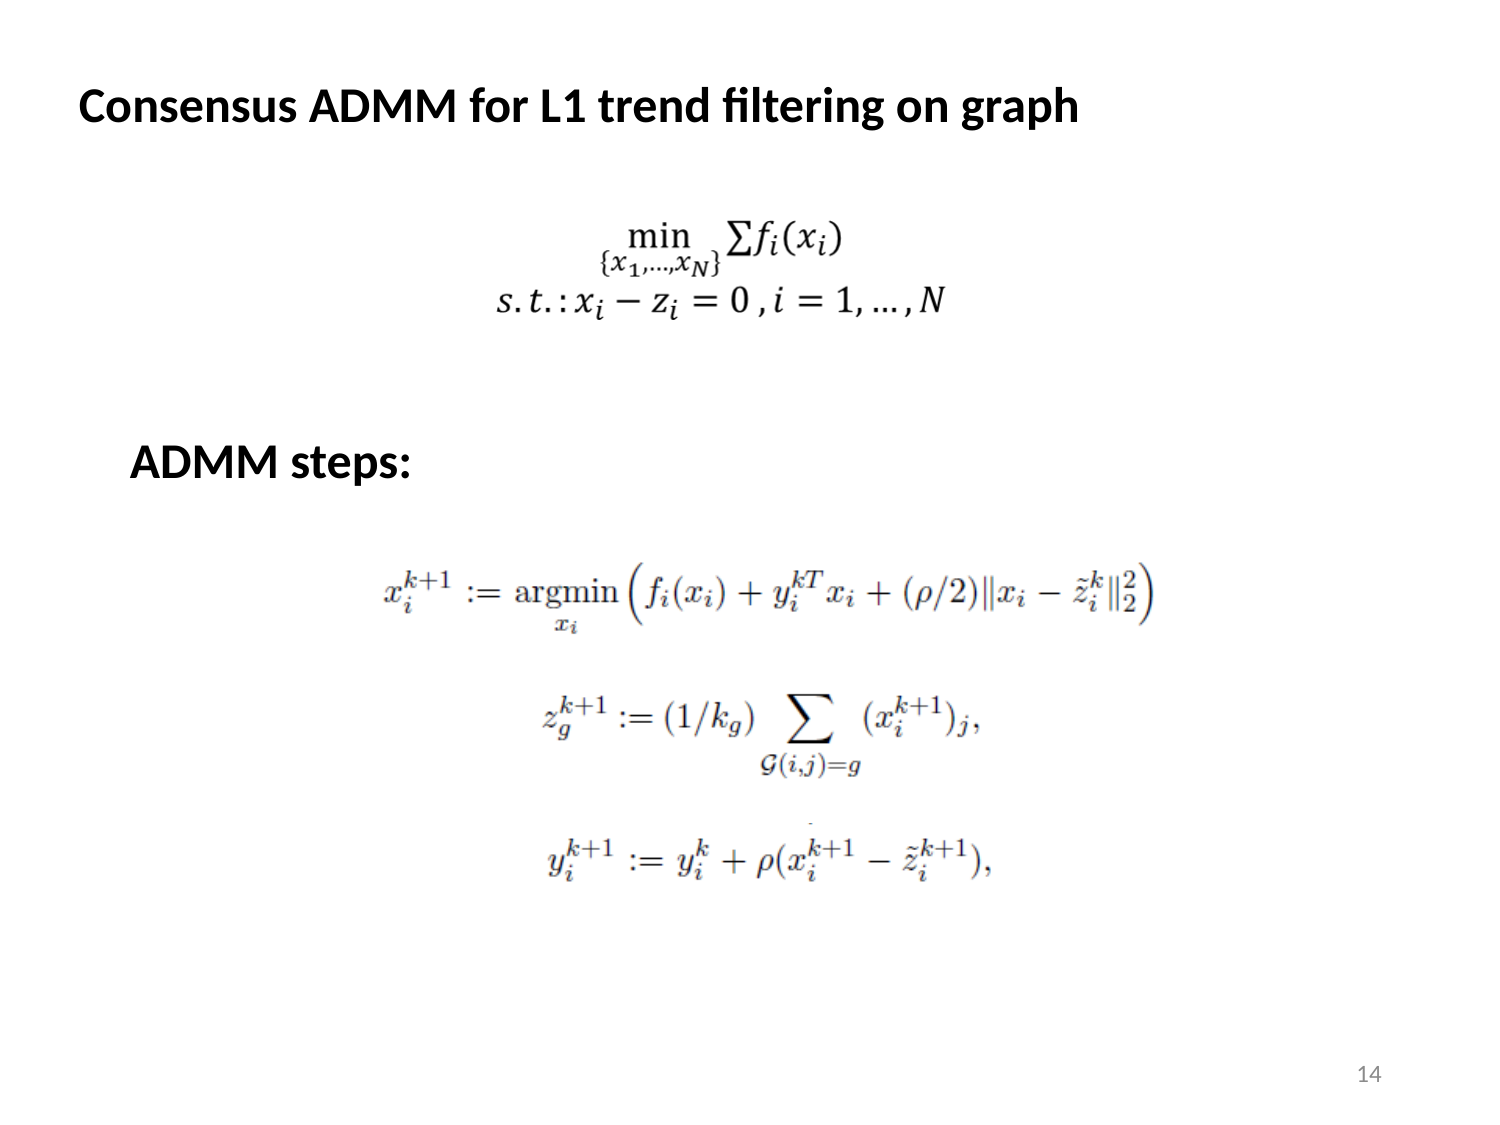

Consensus ADMM for L1 trend filtering on graph
ADMM steps: